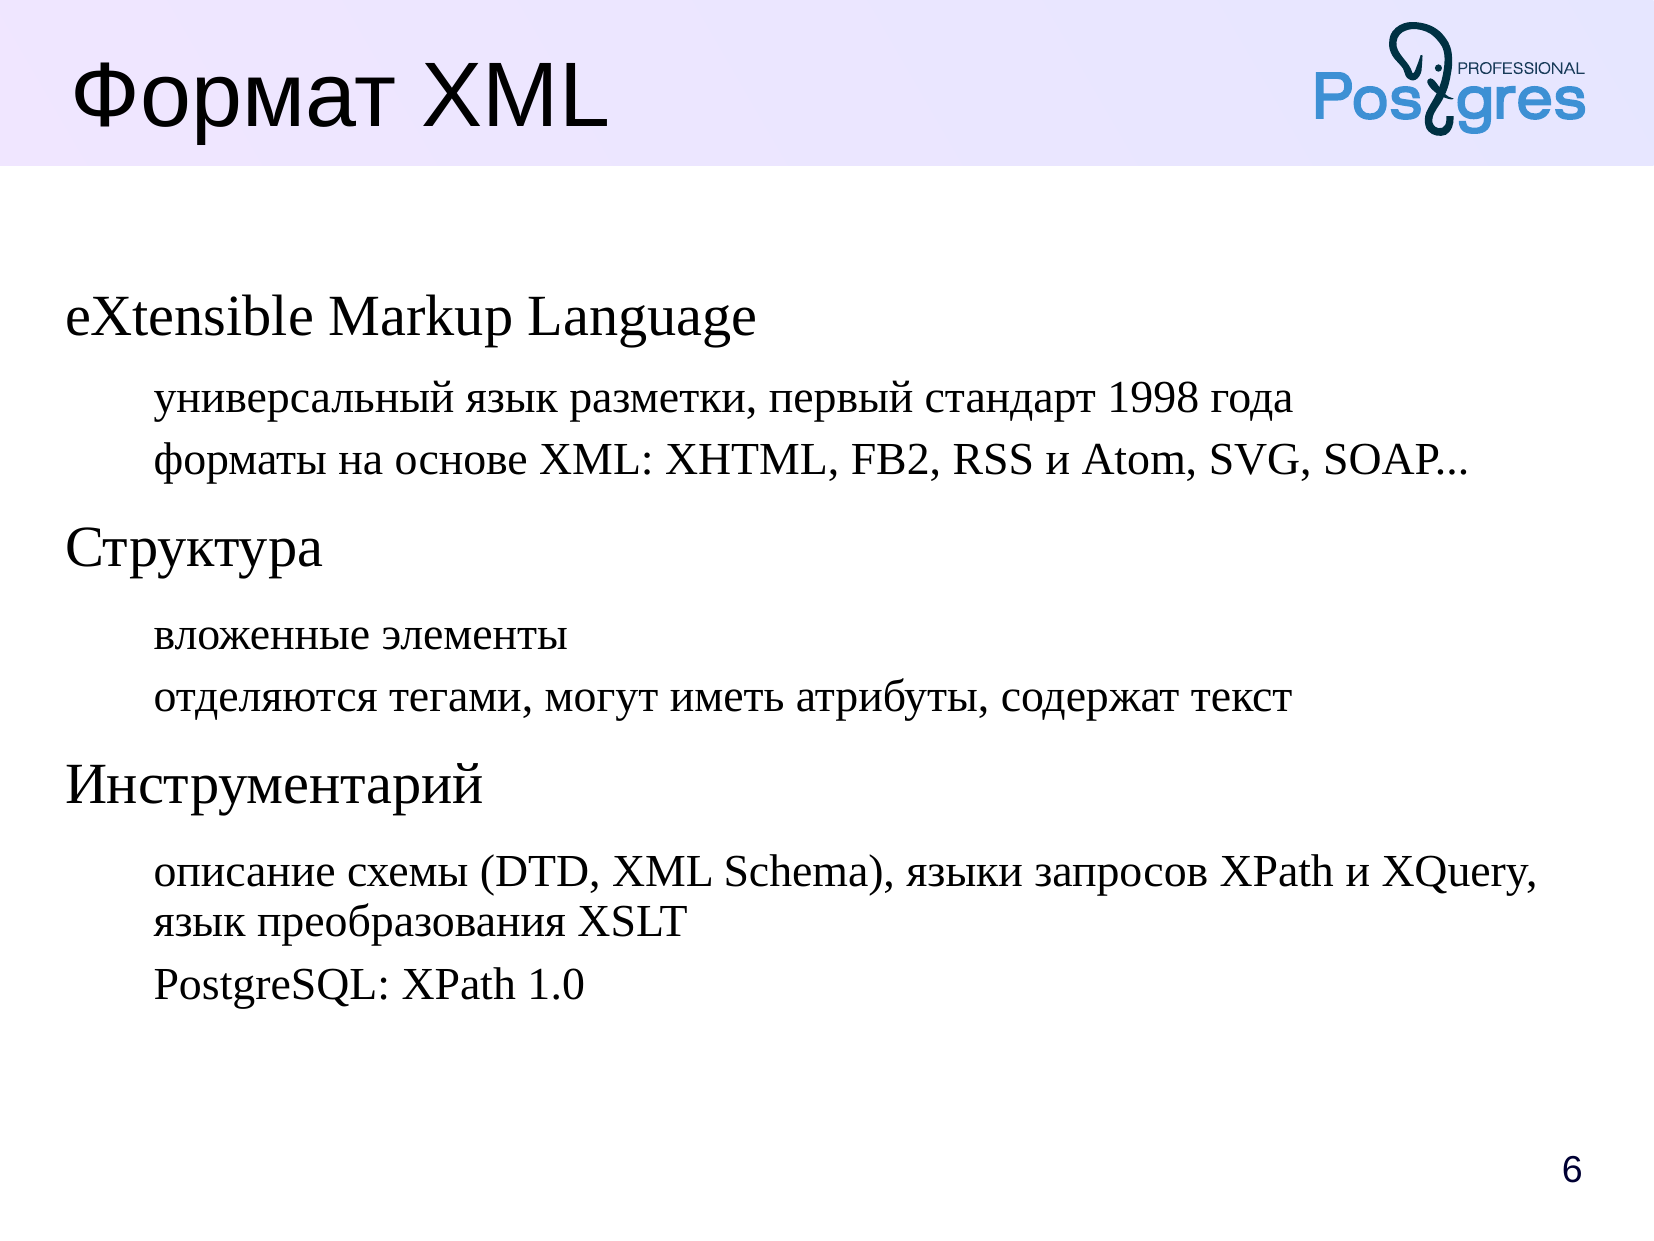

# Формат XML
eXtensible Markup Language
универсальный язык разметки, первый стандарт 1998 года
форматы на основе XML: XHTML, FB2, RSS и Atom, SVG, SOAP...
Структура
вложенные элементы
отделяются тегами, могут иметь атрибуты, содержат текст
Инструментарий
описание схемы (DTD, XML Schema), языки запросов XPath и XQuery,
язык преобразования XSLT
PostgreSQL: XPath 1.0